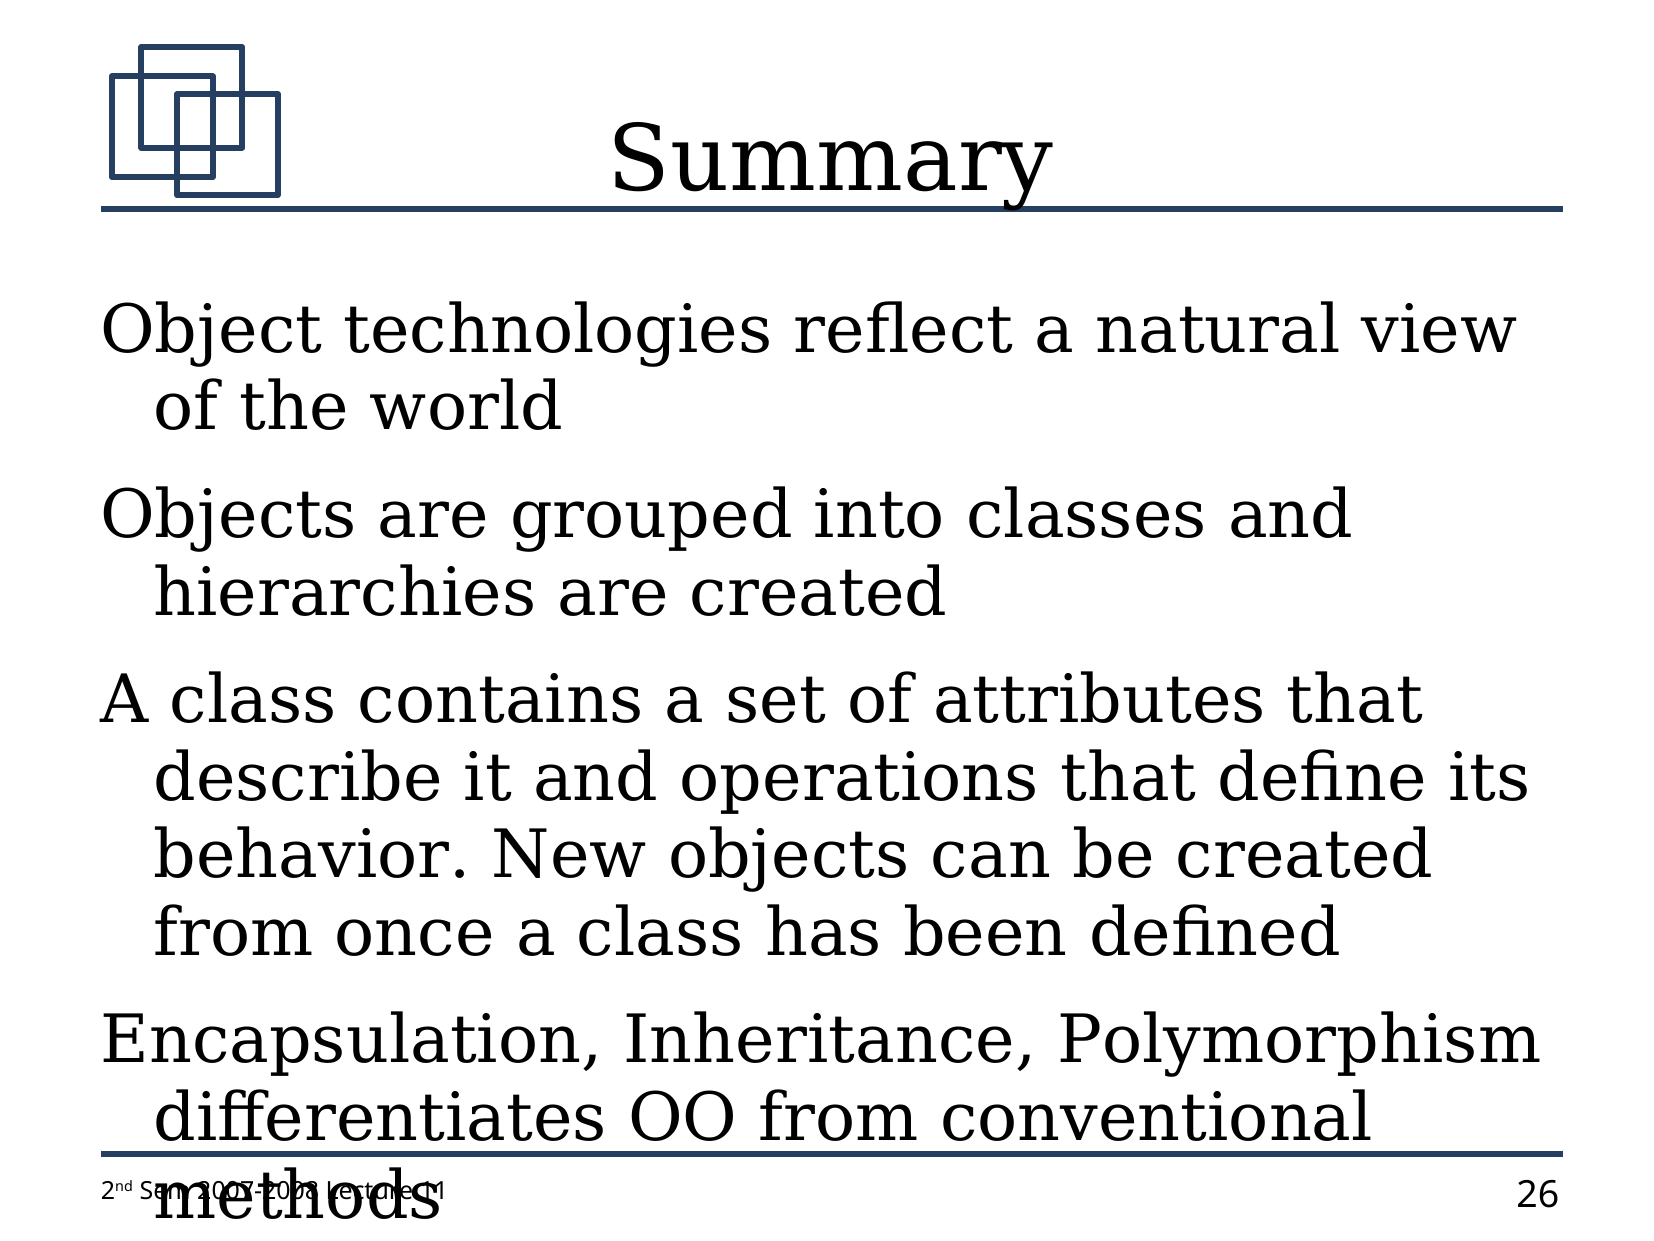

# Summary
Object technologies reflect a natural view of the world
Objects are grouped into classes and hierarchies are created
A class contains a set of attributes that describe it and operations that define its behavior. New objects can be created from once a class has been defined
Encapsulation, Inheritance, Polymorphism differentiates OO from conventional methods